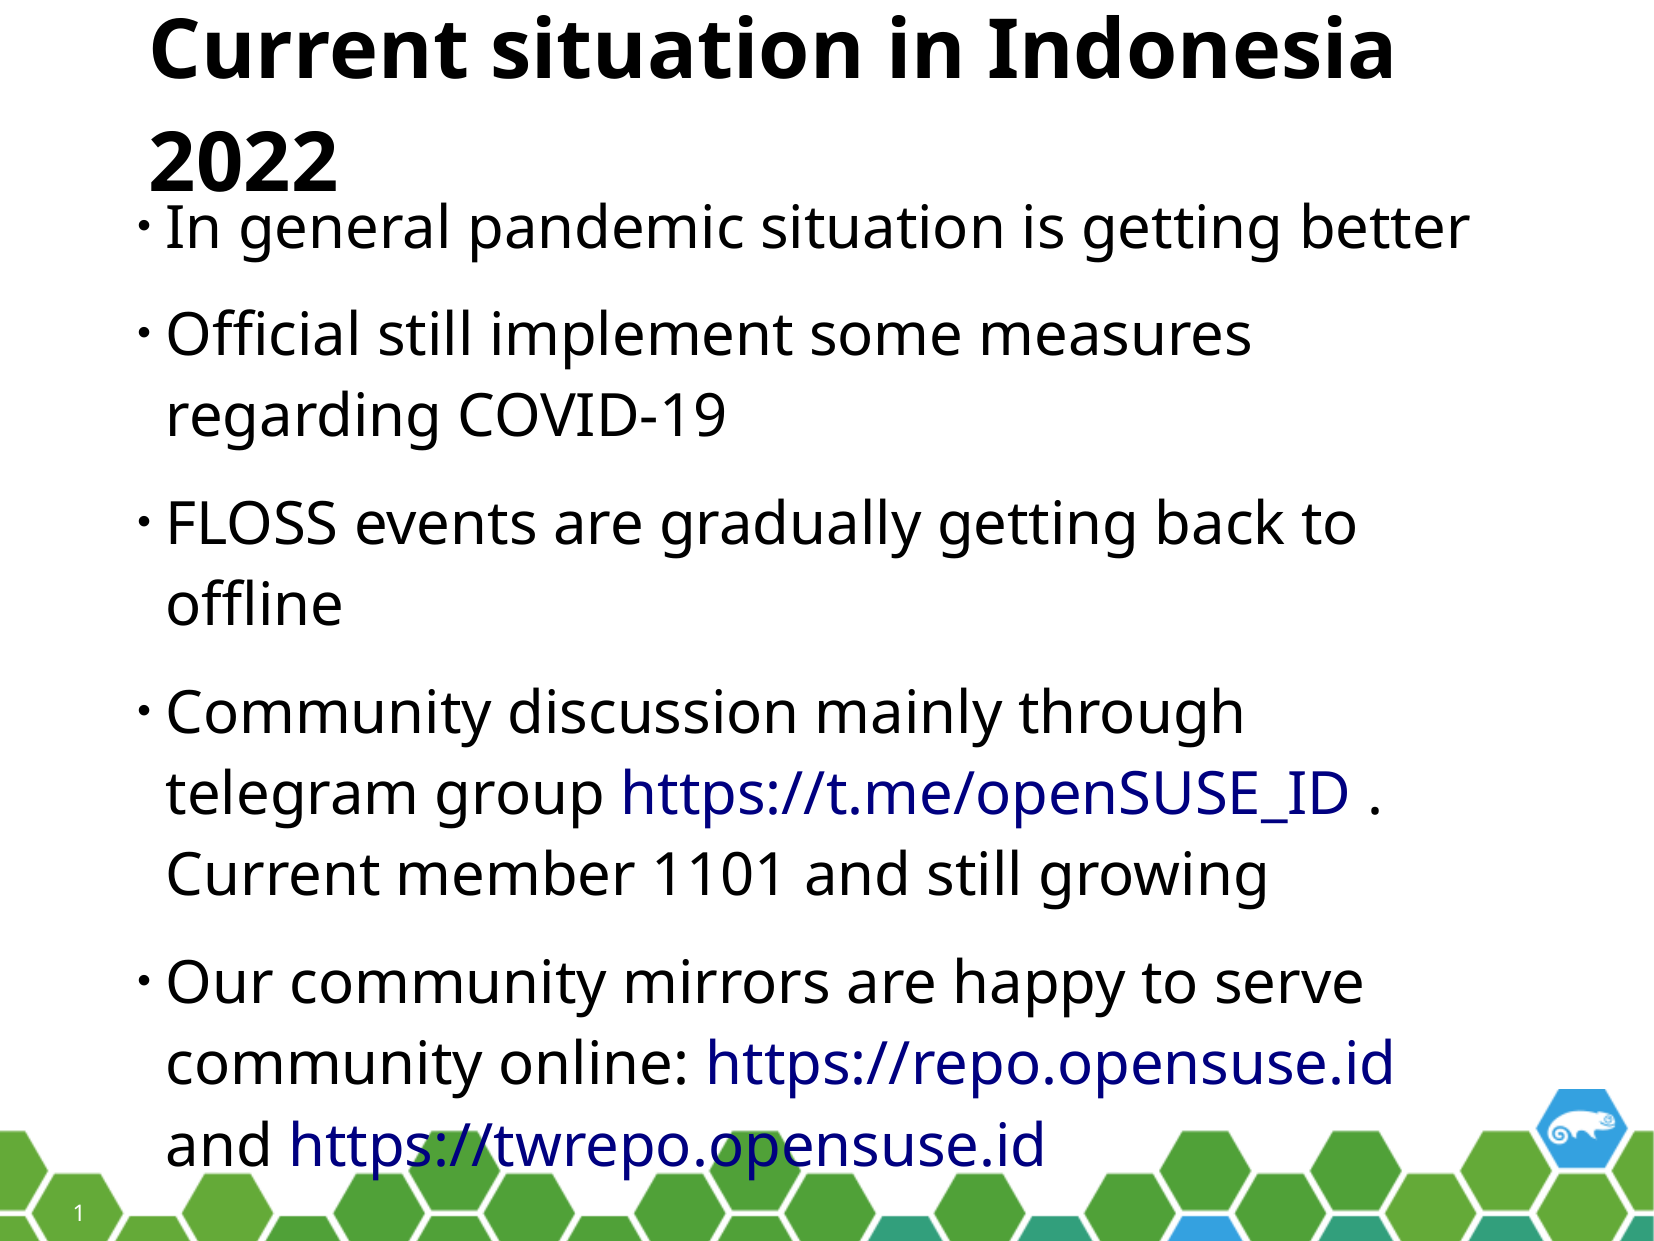

# Current situation in Indonesia 2022
In general pandemic situation is getting better
Official still implement some measures regarding COVID-19
FLOSS events are gradually getting back to offline
Community discussion mainly through telegram group https://t.me/openSUSE_ID . Current member 1101 and still growing
Our community mirrors are happy to serve community online: https://repo.opensuse.id and https://twrepo.opensuse.id